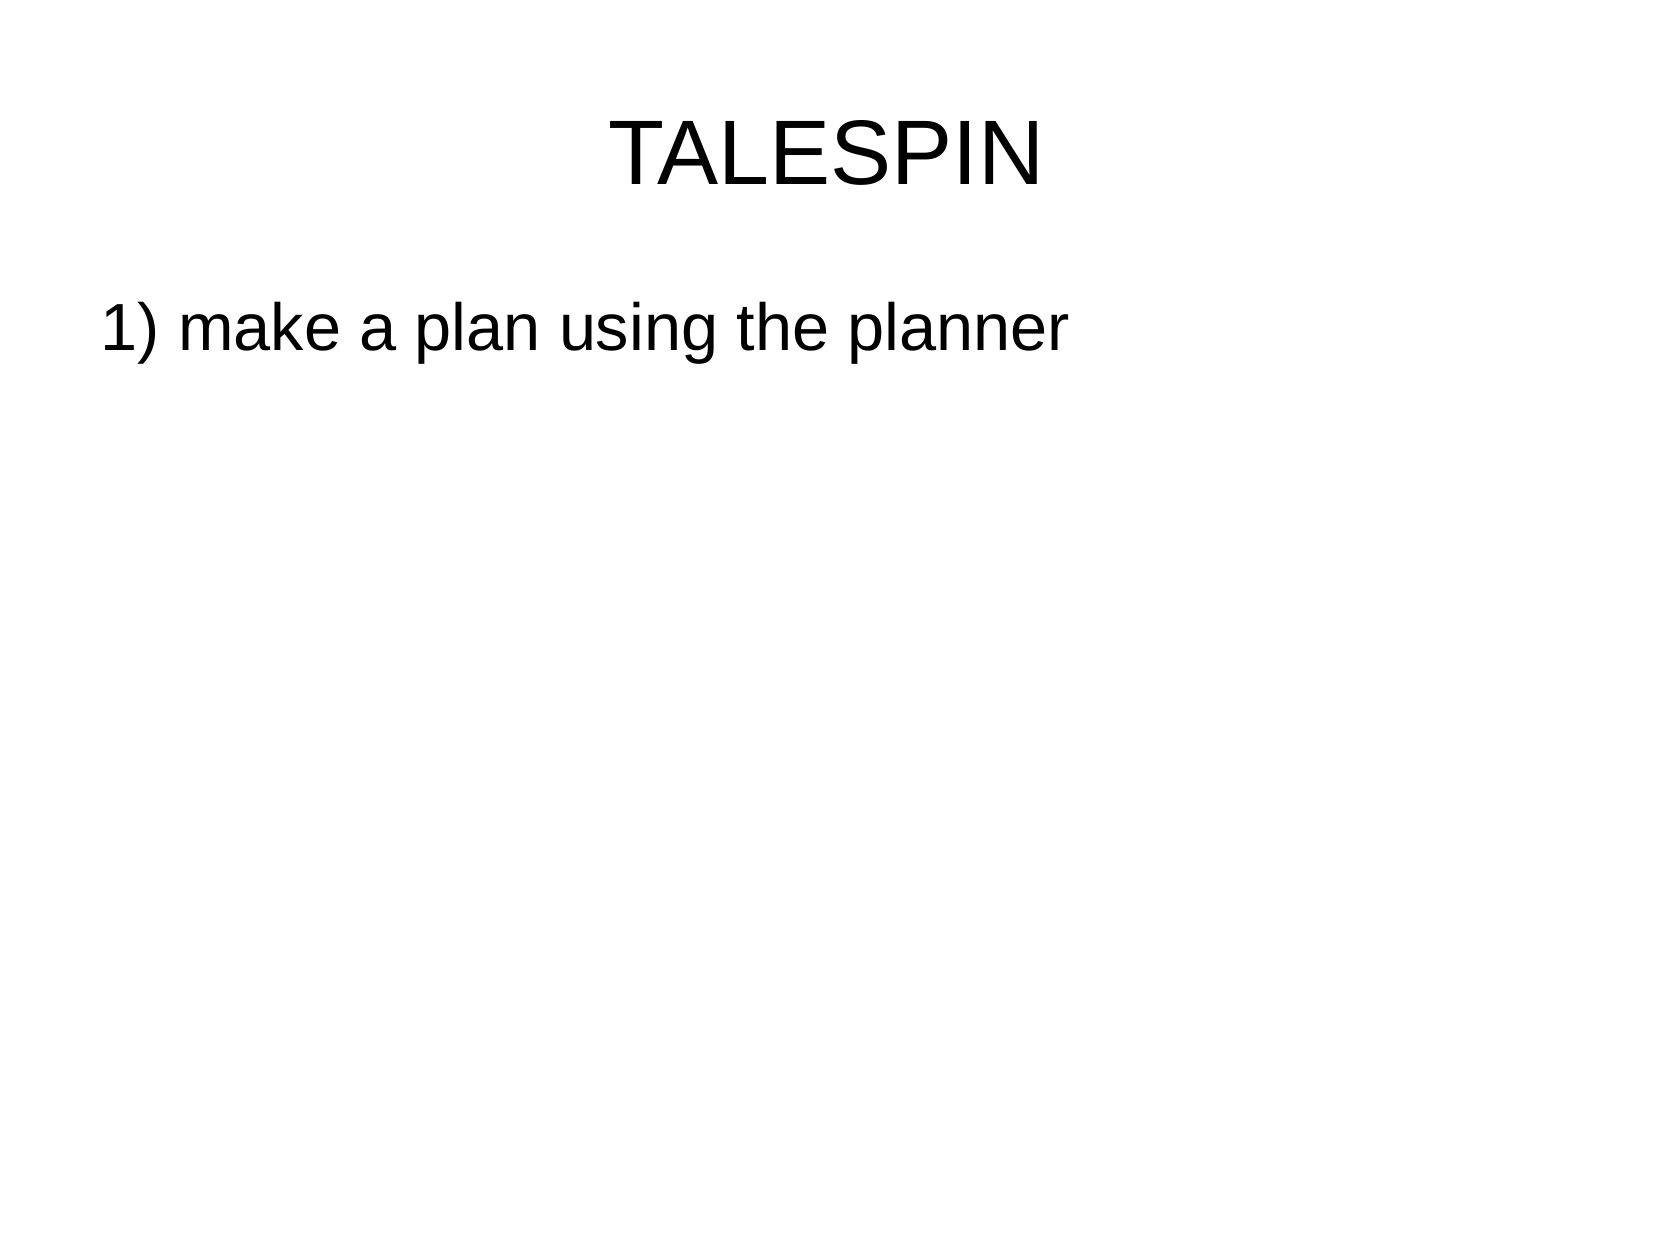

# TALESPIN
 make a plan using the planner